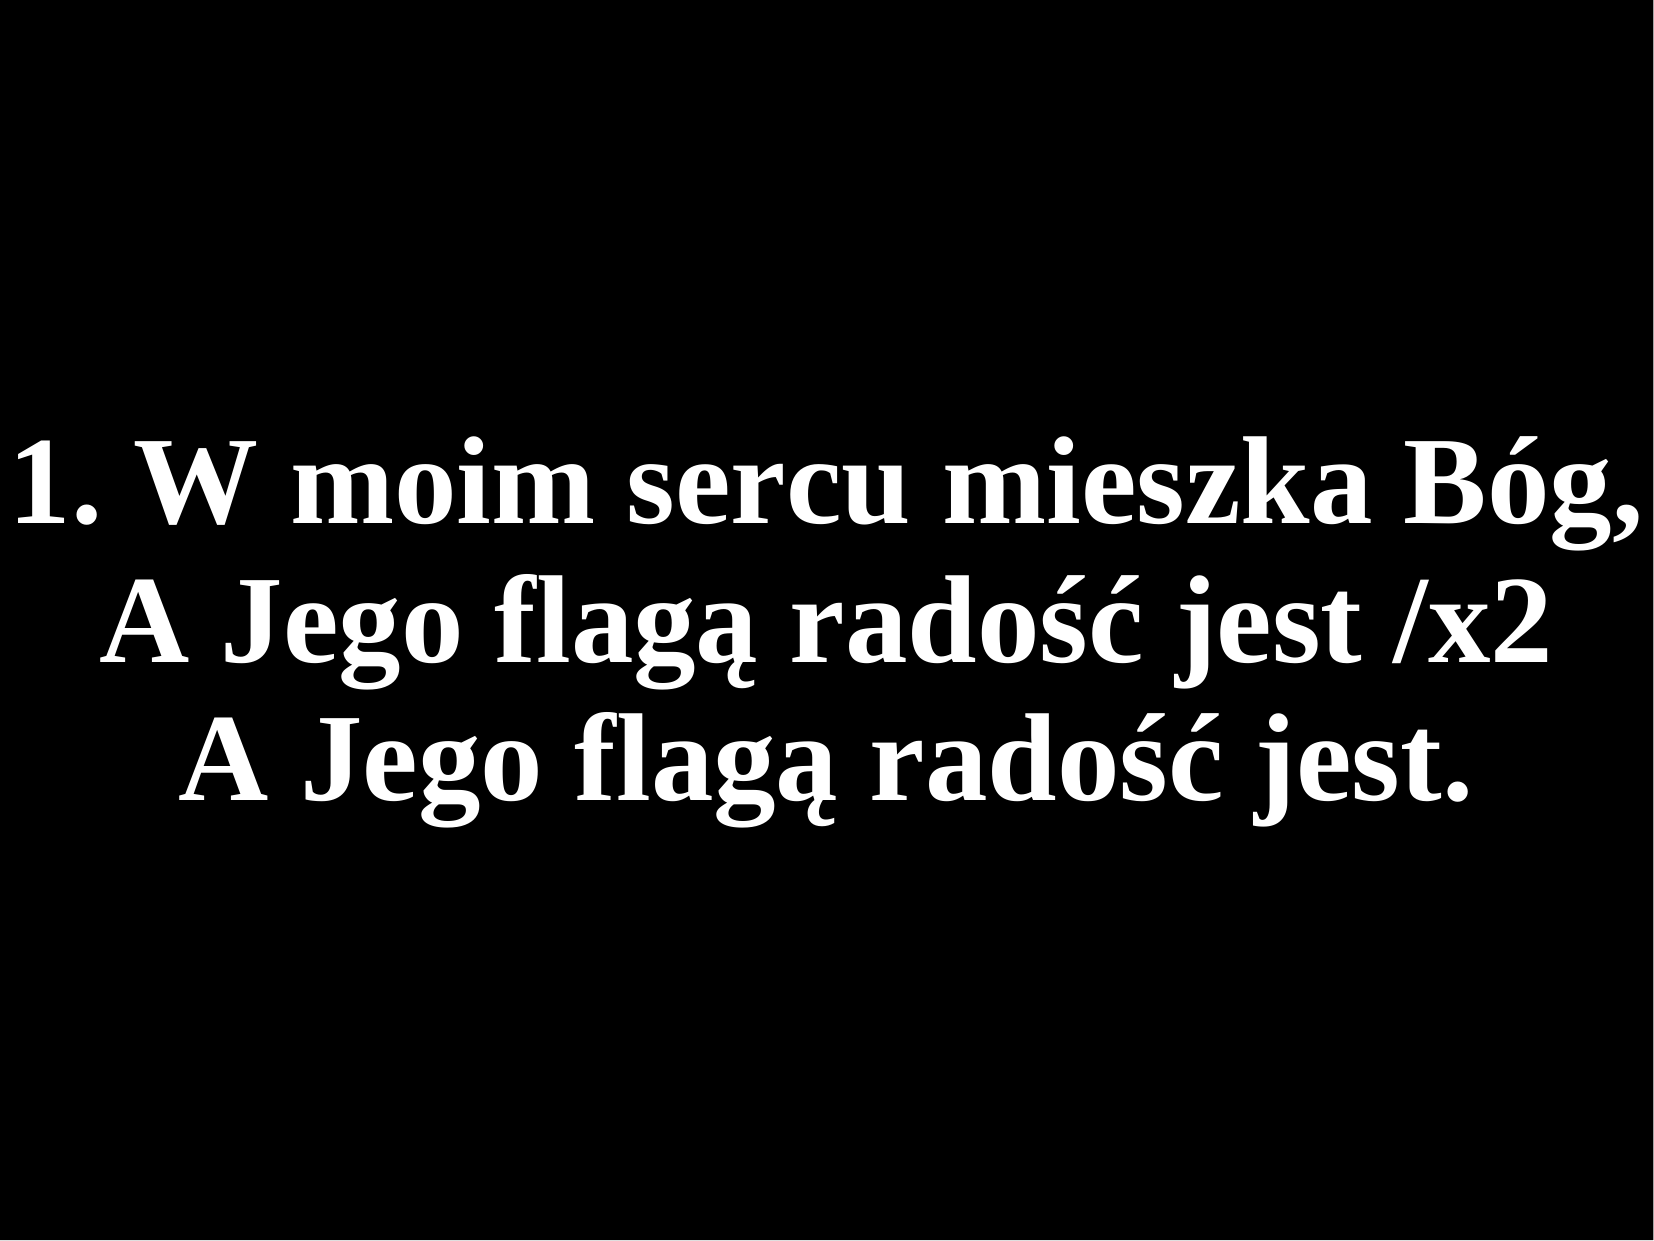

# 1. W moim sercu mieszka Bóg, A Jego flagą radość jest /x2 A Jego flagą radość jest.